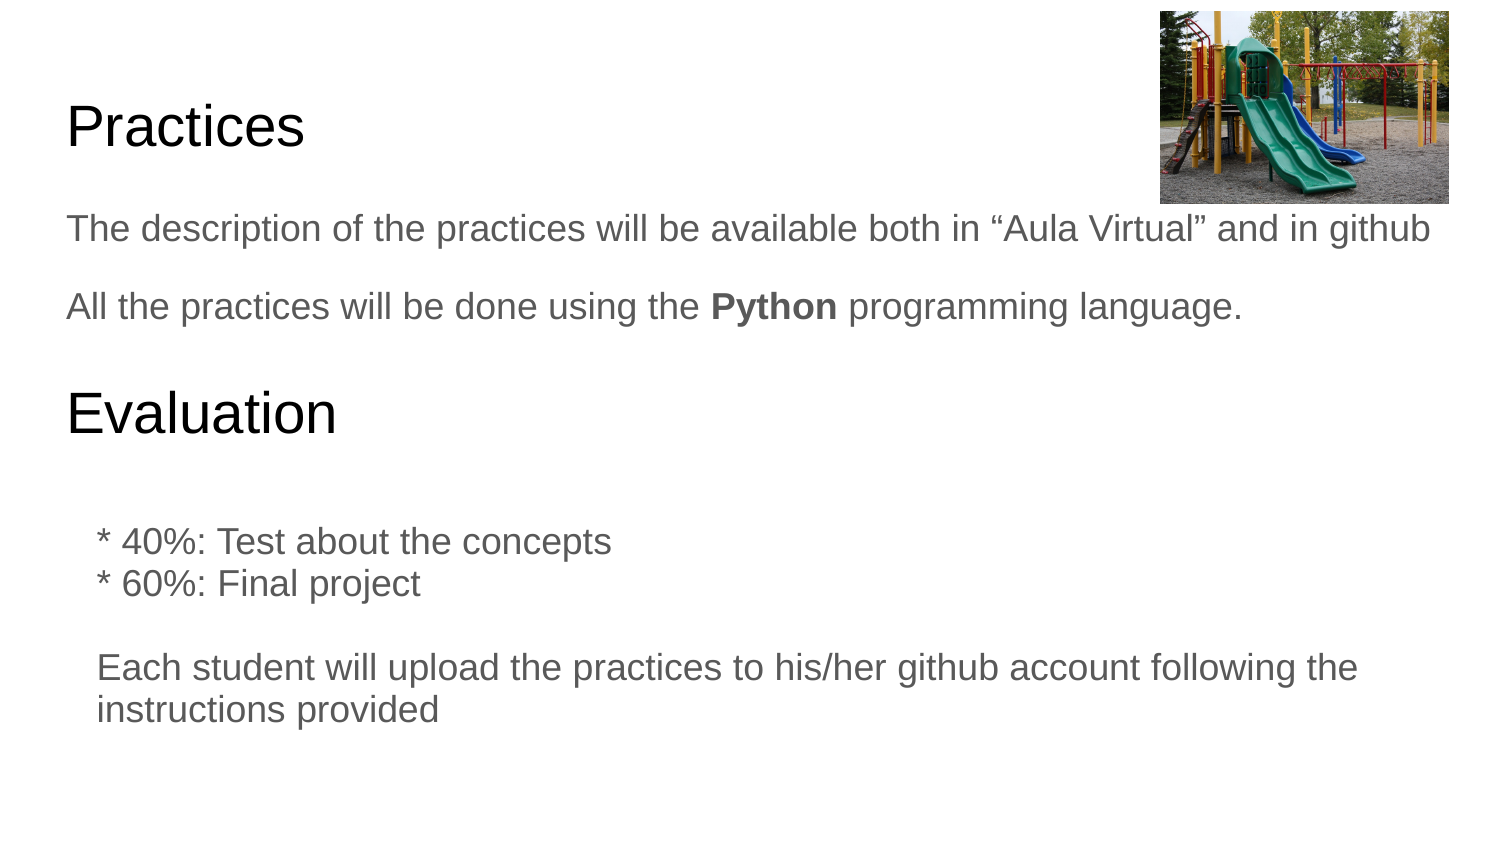

# Practices
The description of the practices will be available both in “Aula Virtual” and in github
All the practices will be done using the Python programming language.
Evaluation
* 40%: Test about the concepts
* 60%: Final project
Each student will upload the practices to his/her github account following the instructions provided